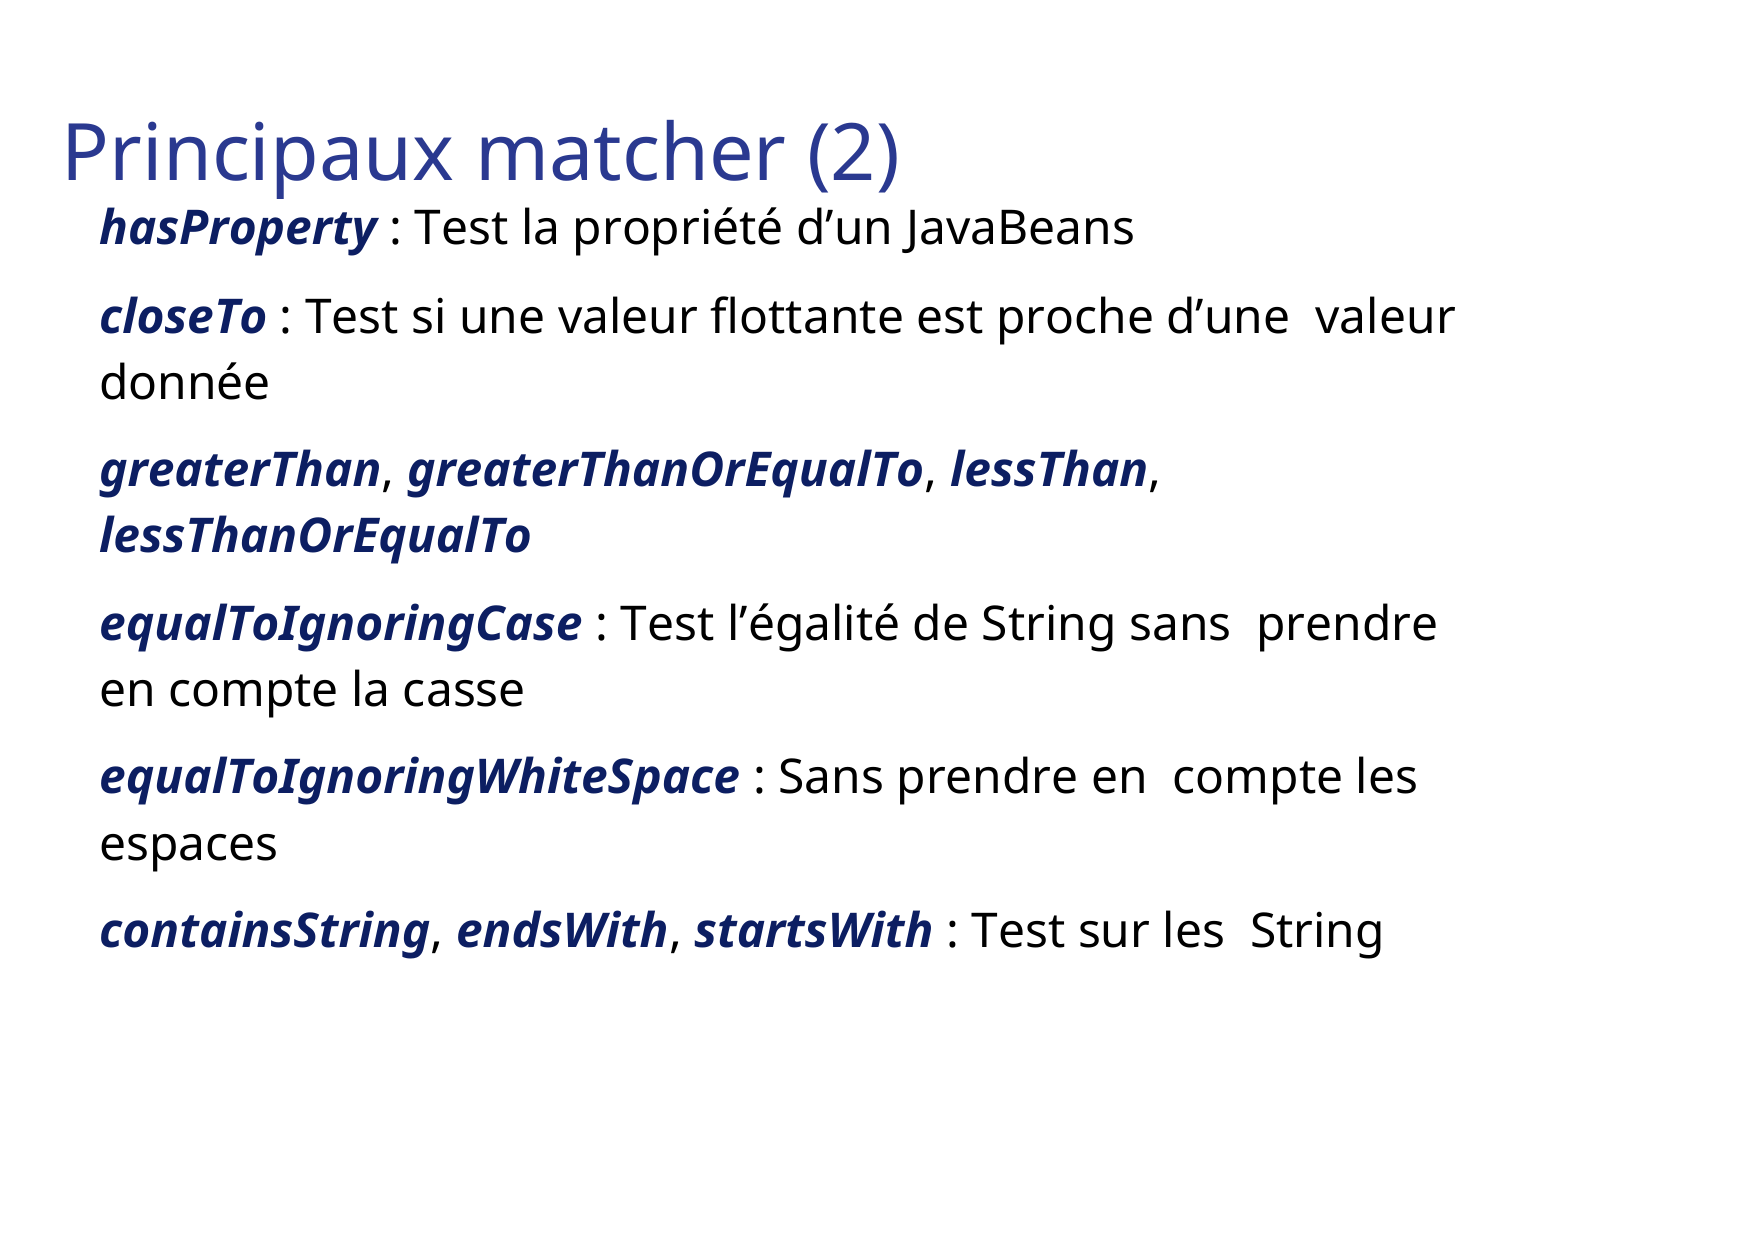

# Principaux matcher (2)
hasProperty : Test la propriété d’un JavaBeans
closeTo : Test si une valeur flottante est proche d’une valeur donnée
greaterThan, greaterThanOrEqualTo, lessThan, lessThanOrEqualTo
equalToIgnoringCase : Test l’égalité de String sans prendre en compte la casse
equalToIgnoringWhiteSpace : Sans prendre en compte les espaces
containsString, endsWith, startsWith : Test sur les String